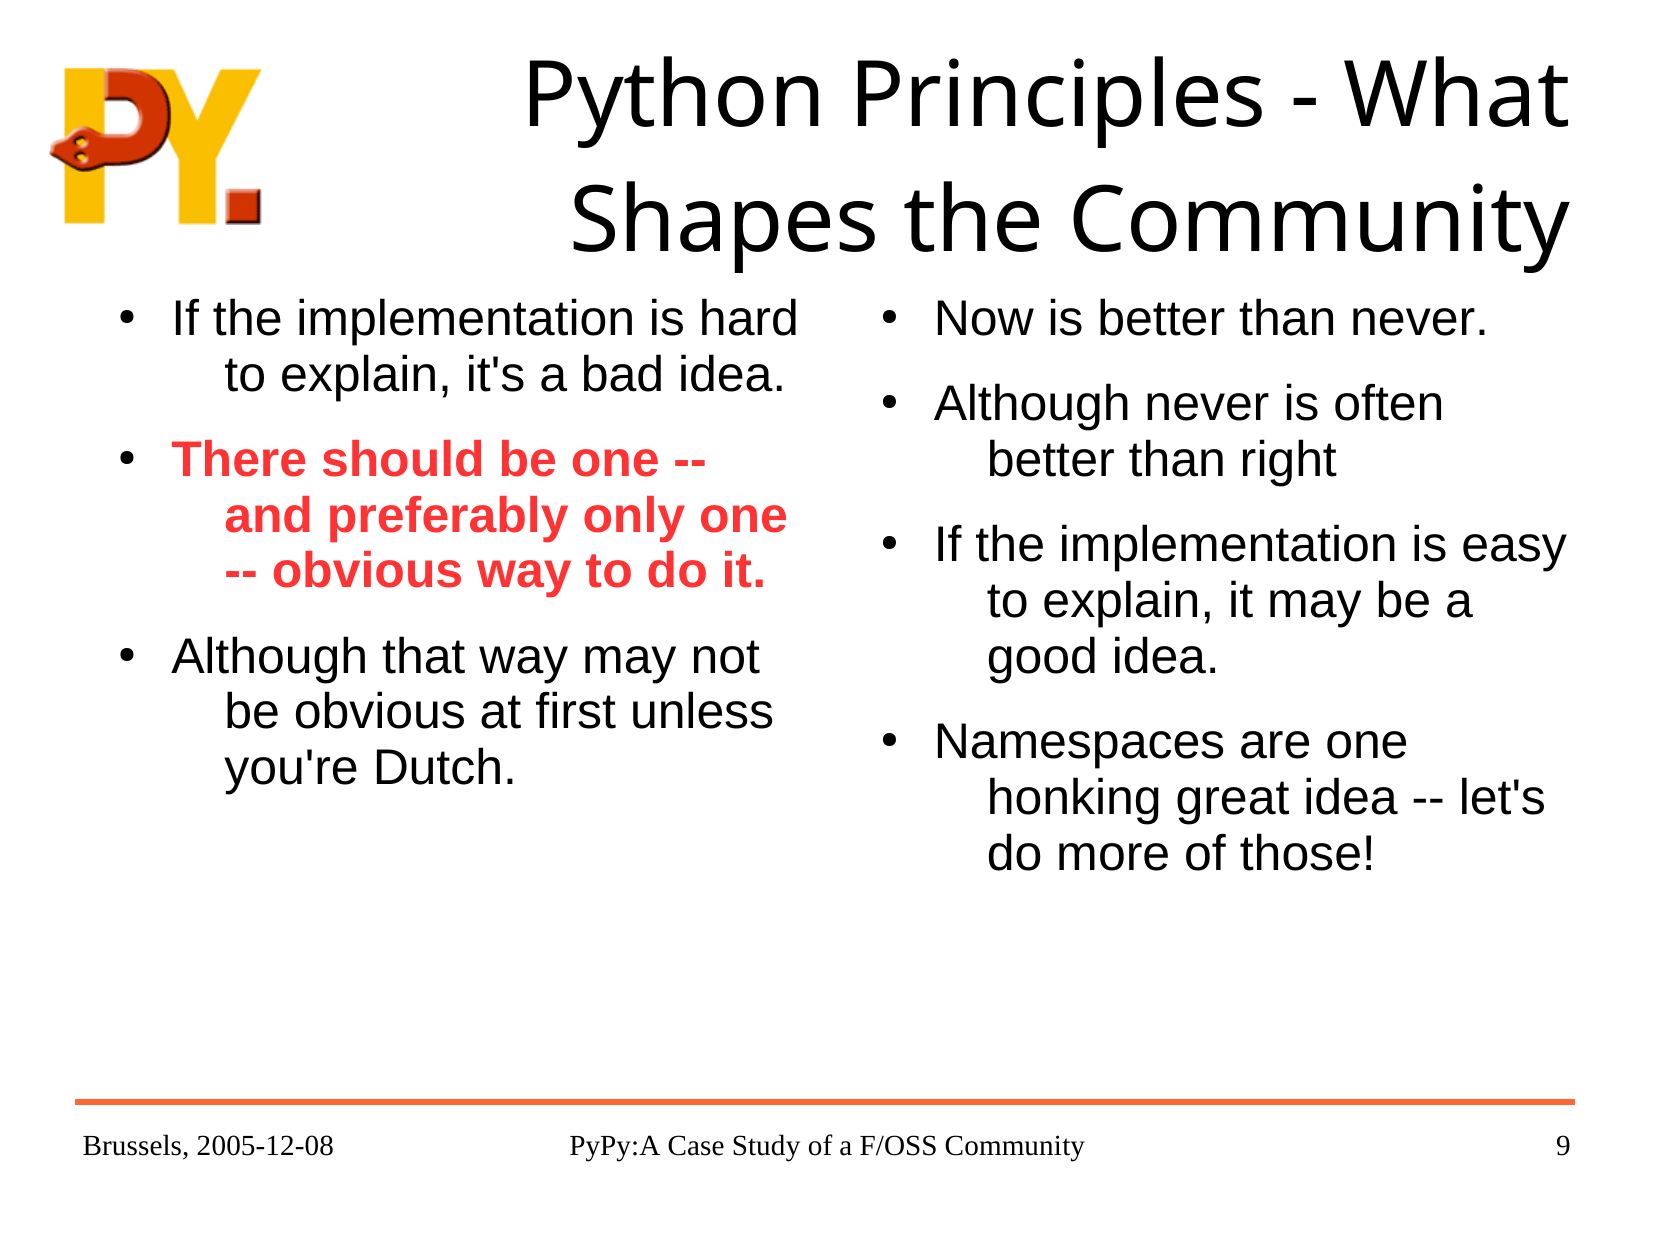

# Python Principles - What Shapes the Community
If the implementation is hard to explain, it's a bad idea.
There should be one -- and preferably only one -- obvious way to do it.
Although that way may not be obvious at first unless you're Dutch.
Now is better than never.
Although never is often better than right
If the implementation is easy to explain, it may be a good idea.
Namespaces are one honking great idea -- let's do more of those!
Brussels, 2005-12-08
PyPy: A Case Study of a F/OSS Community
9